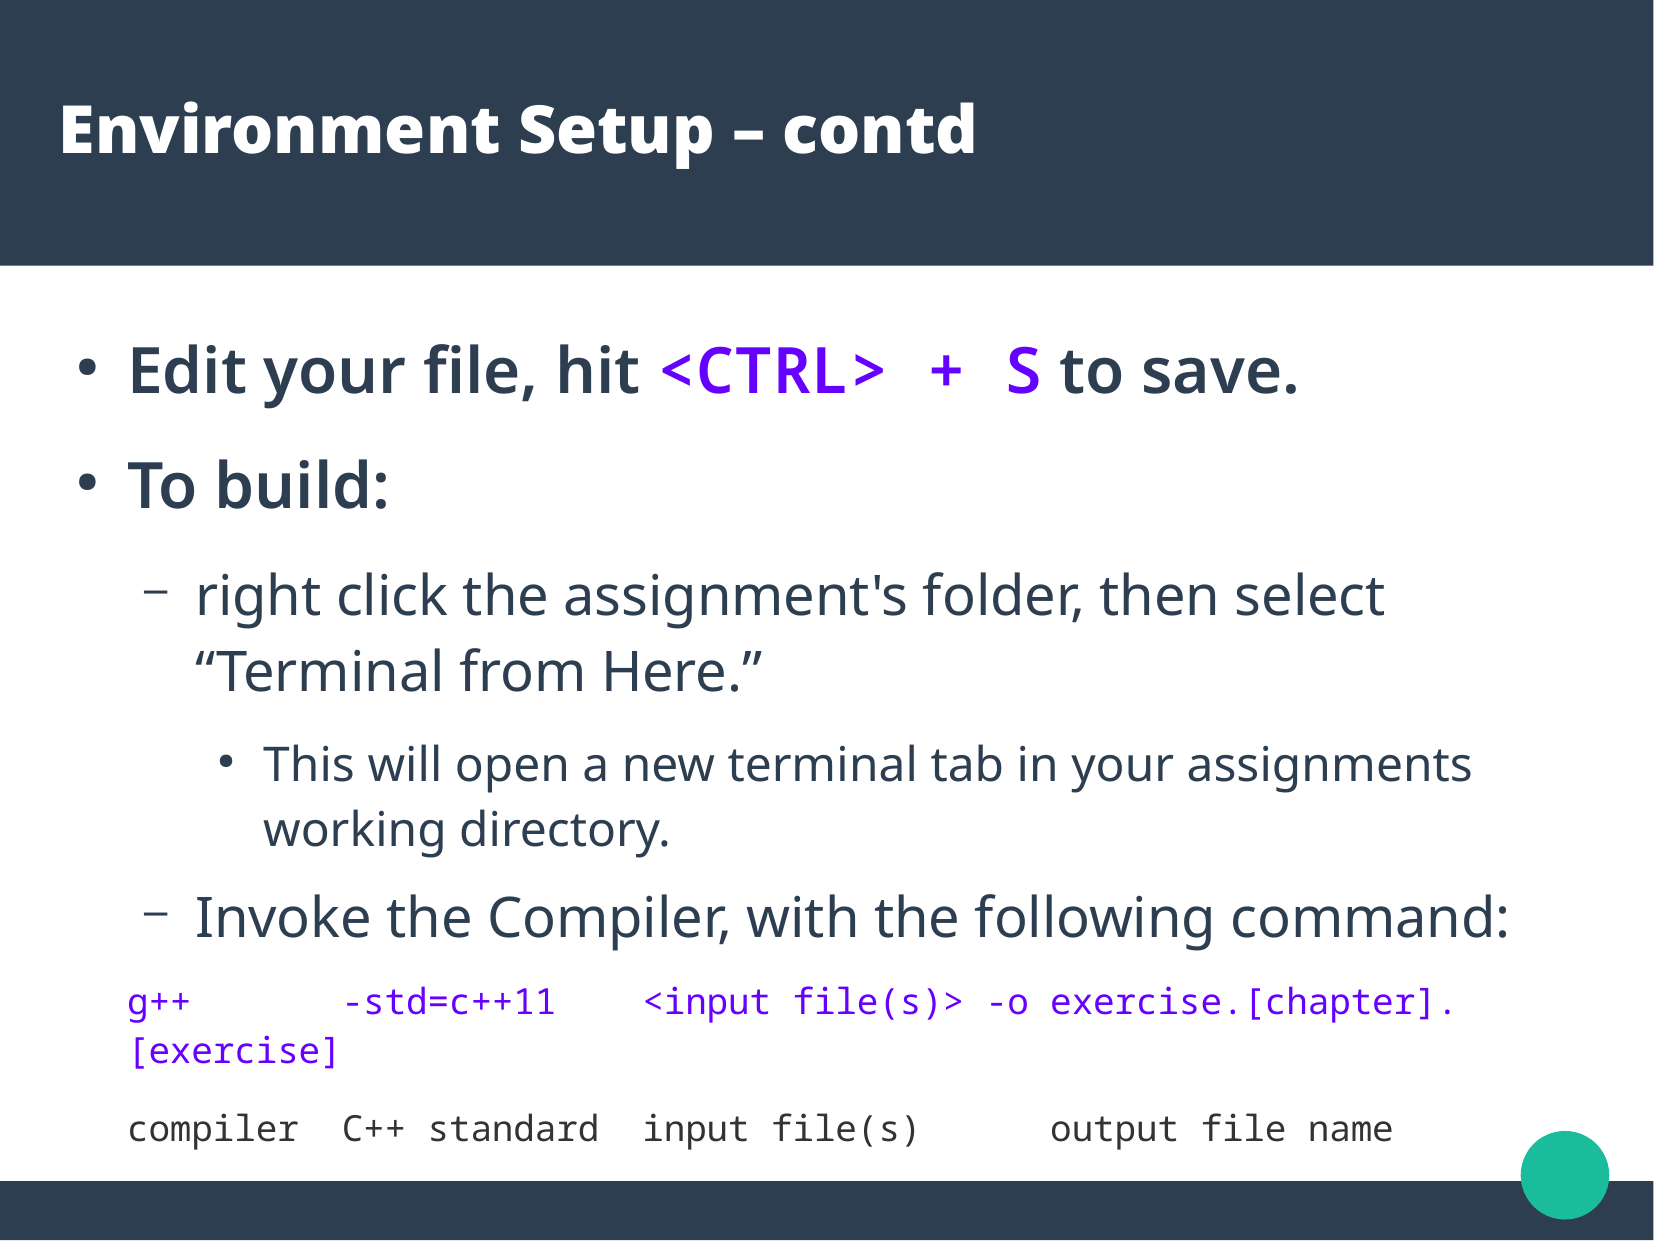

# Environment Setup – contd
Edit your file, hit <CTRL> + S to save.
To build:
right click the assignment's folder, then select “Terminal from Here.”
This will open a new terminal tab in your assignments working directory.
Invoke the Compiler, with the following command:
g++ -std=c++11 <input file(s)> -o exercise.[chapter].[exercise]
compiler C++ standard input file(s) output file name